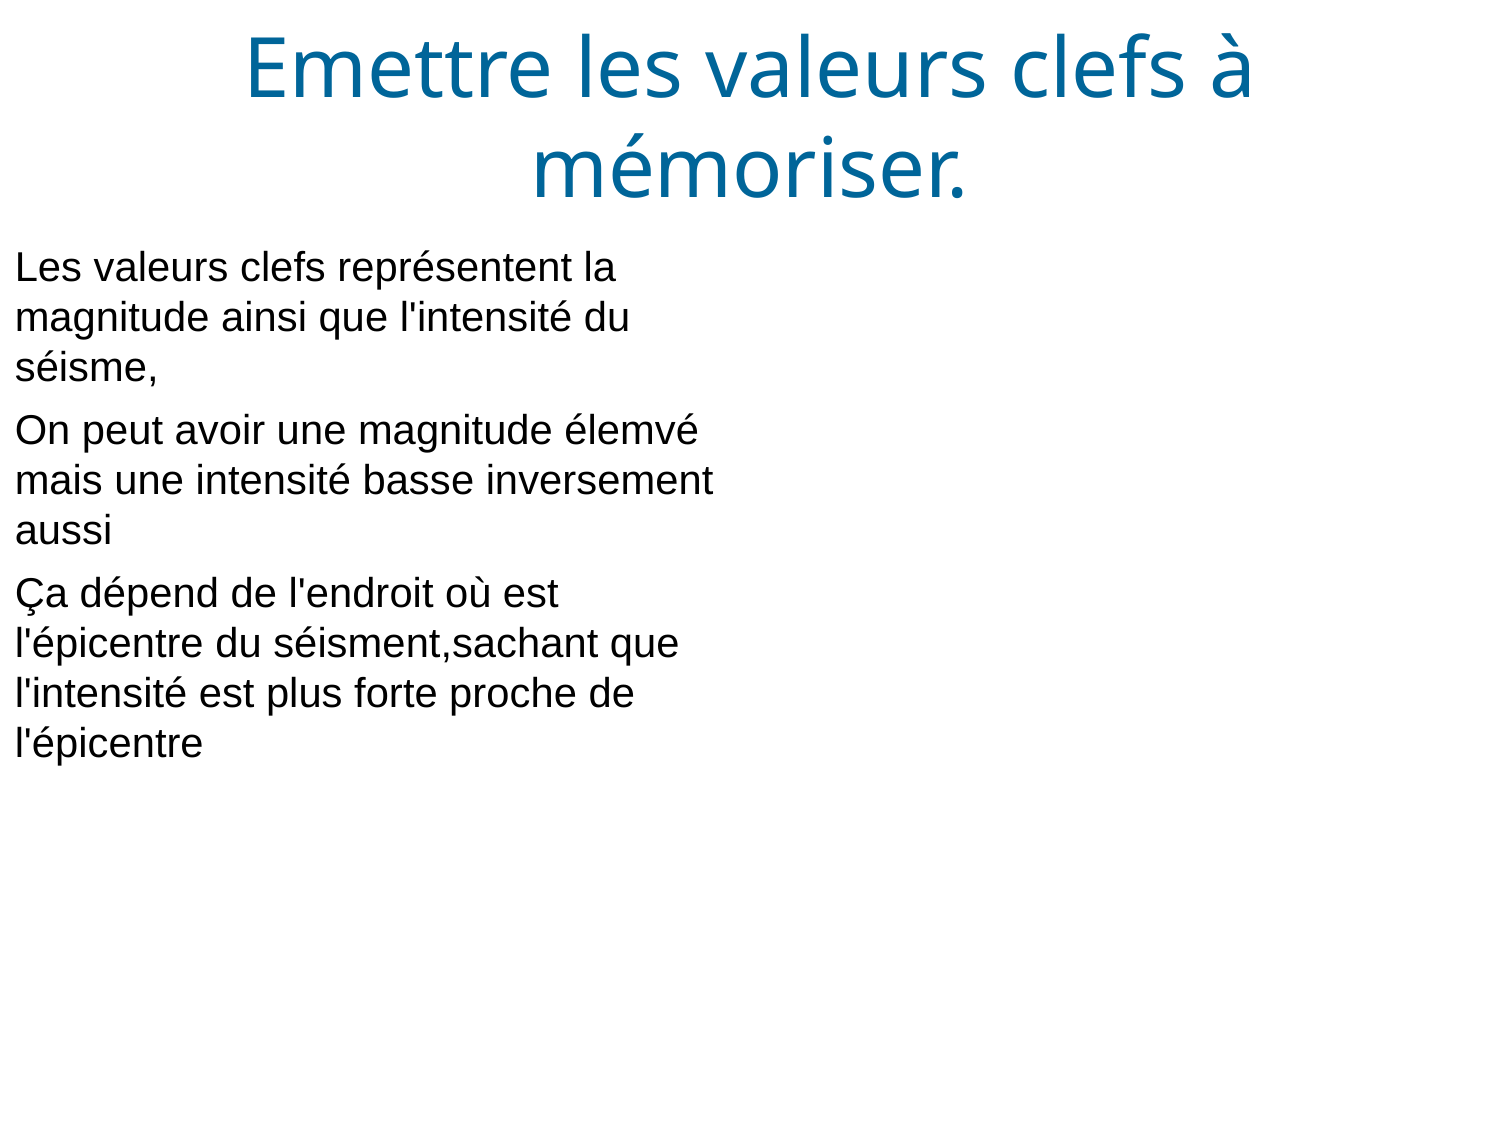

# Emettre les valeurs clefs à mémoriser.
Les valeurs clefs représentent la magnitude ainsi que l'intensité du séisme,
On peut avoir une magnitude élemvé mais une intensité basse inversement aussi
Ça dépend de l'endroit où est l'épicentre du séisment,sachant que l'intensité est plus forte proche de l'épicentre